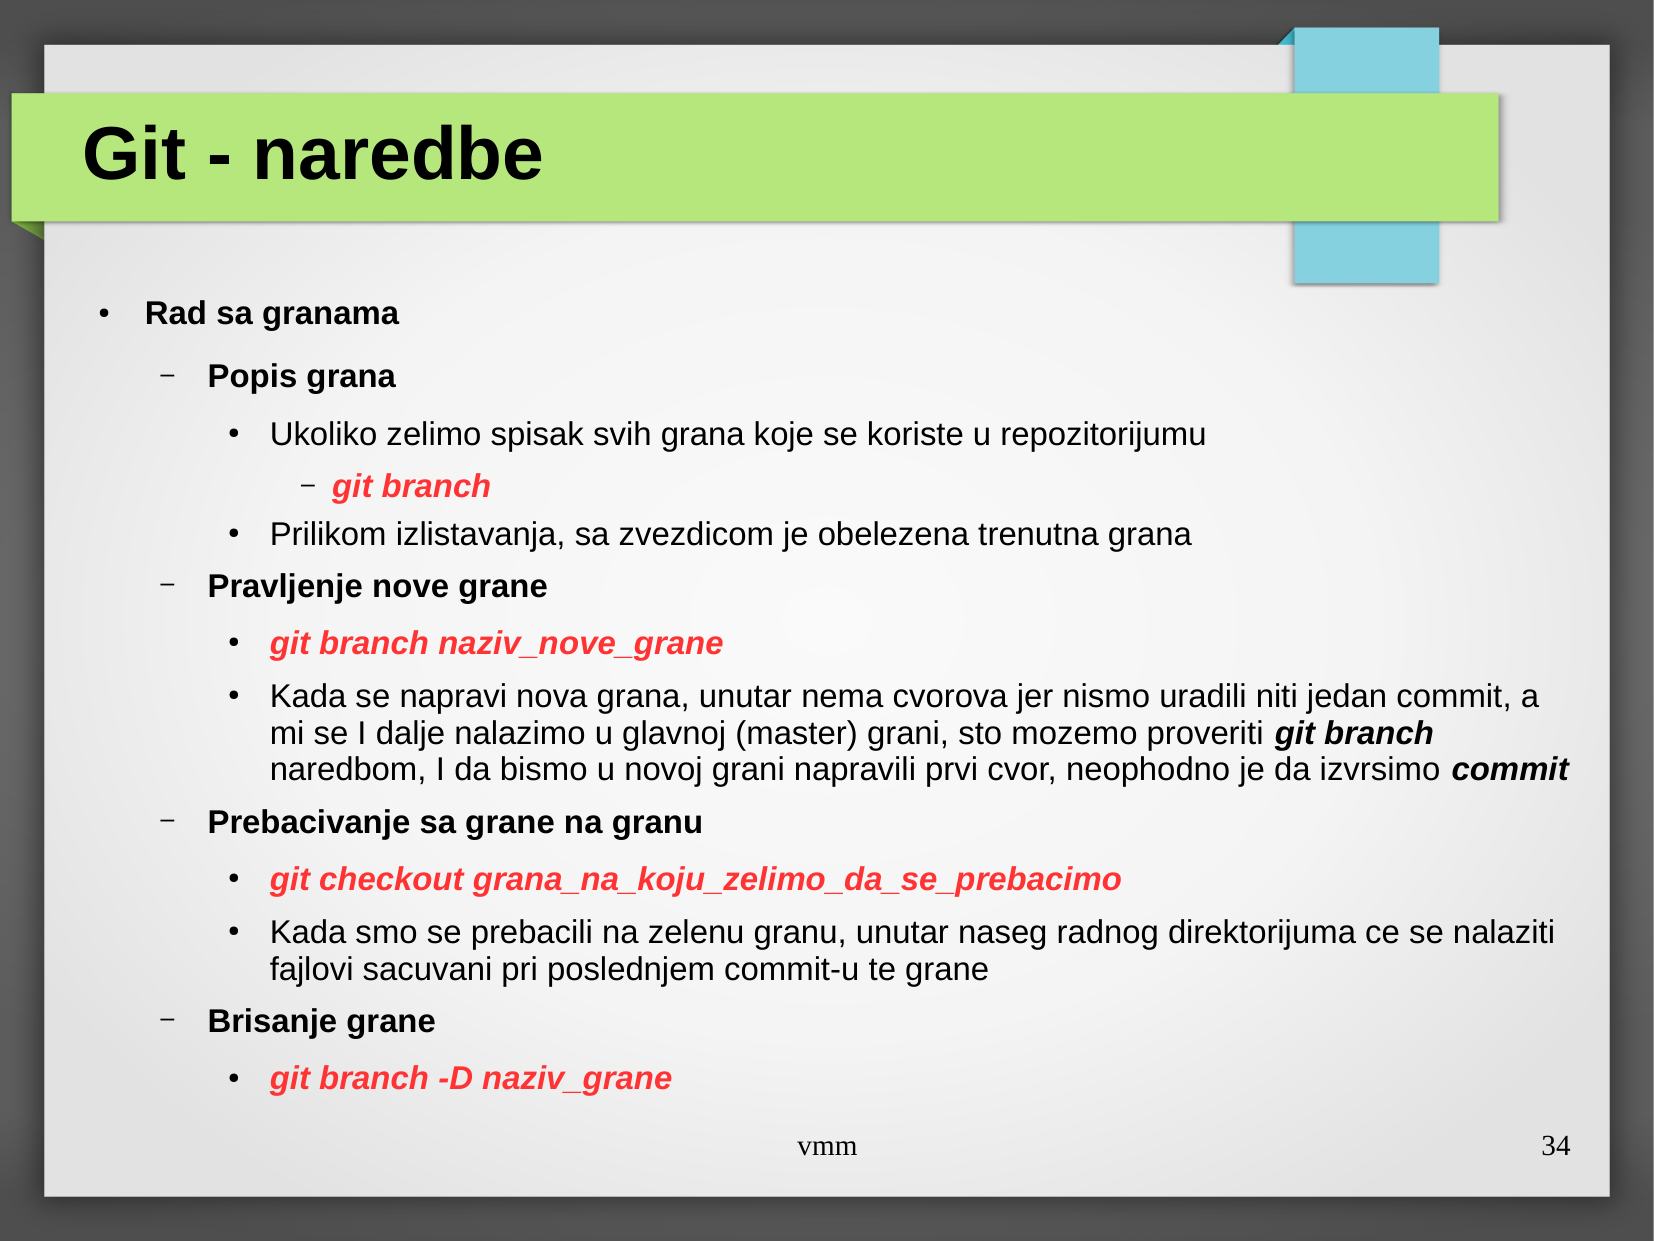

# Git - naredbe
Rad sa granama
Popis grana
Ukoliko zelimo spisak svih grana koje se koriste u repozitorijumu
git branch
Prilikom izlistavanja, sa zvezdicom je obelezena trenutna grana
Pravljenje nove grane
git branch naziv_nove_grane
Kada se napravi nova grana, unutar nema cvorova jer nismo uradili niti jedan commit, a mi se I dalje nalazimo u glavnoj (master) grani, sto mozemo proveriti git branch naredbom, I da bismo u novoj grani napravili prvi cvor, neophodno je da izvrsimo commit
Prebacivanje sa grane na granu
git checkout grana_na_koju_zelimo_da_se_prebacimo
Kada smo se prebacili na zelenu granu, unutar naseg radnog direktorijuma ce se nalaziti fajlovi sacuvani pri poslednjem commit-u te grane
Brisanje grane
git branch -D naziv_grane
vmm
34